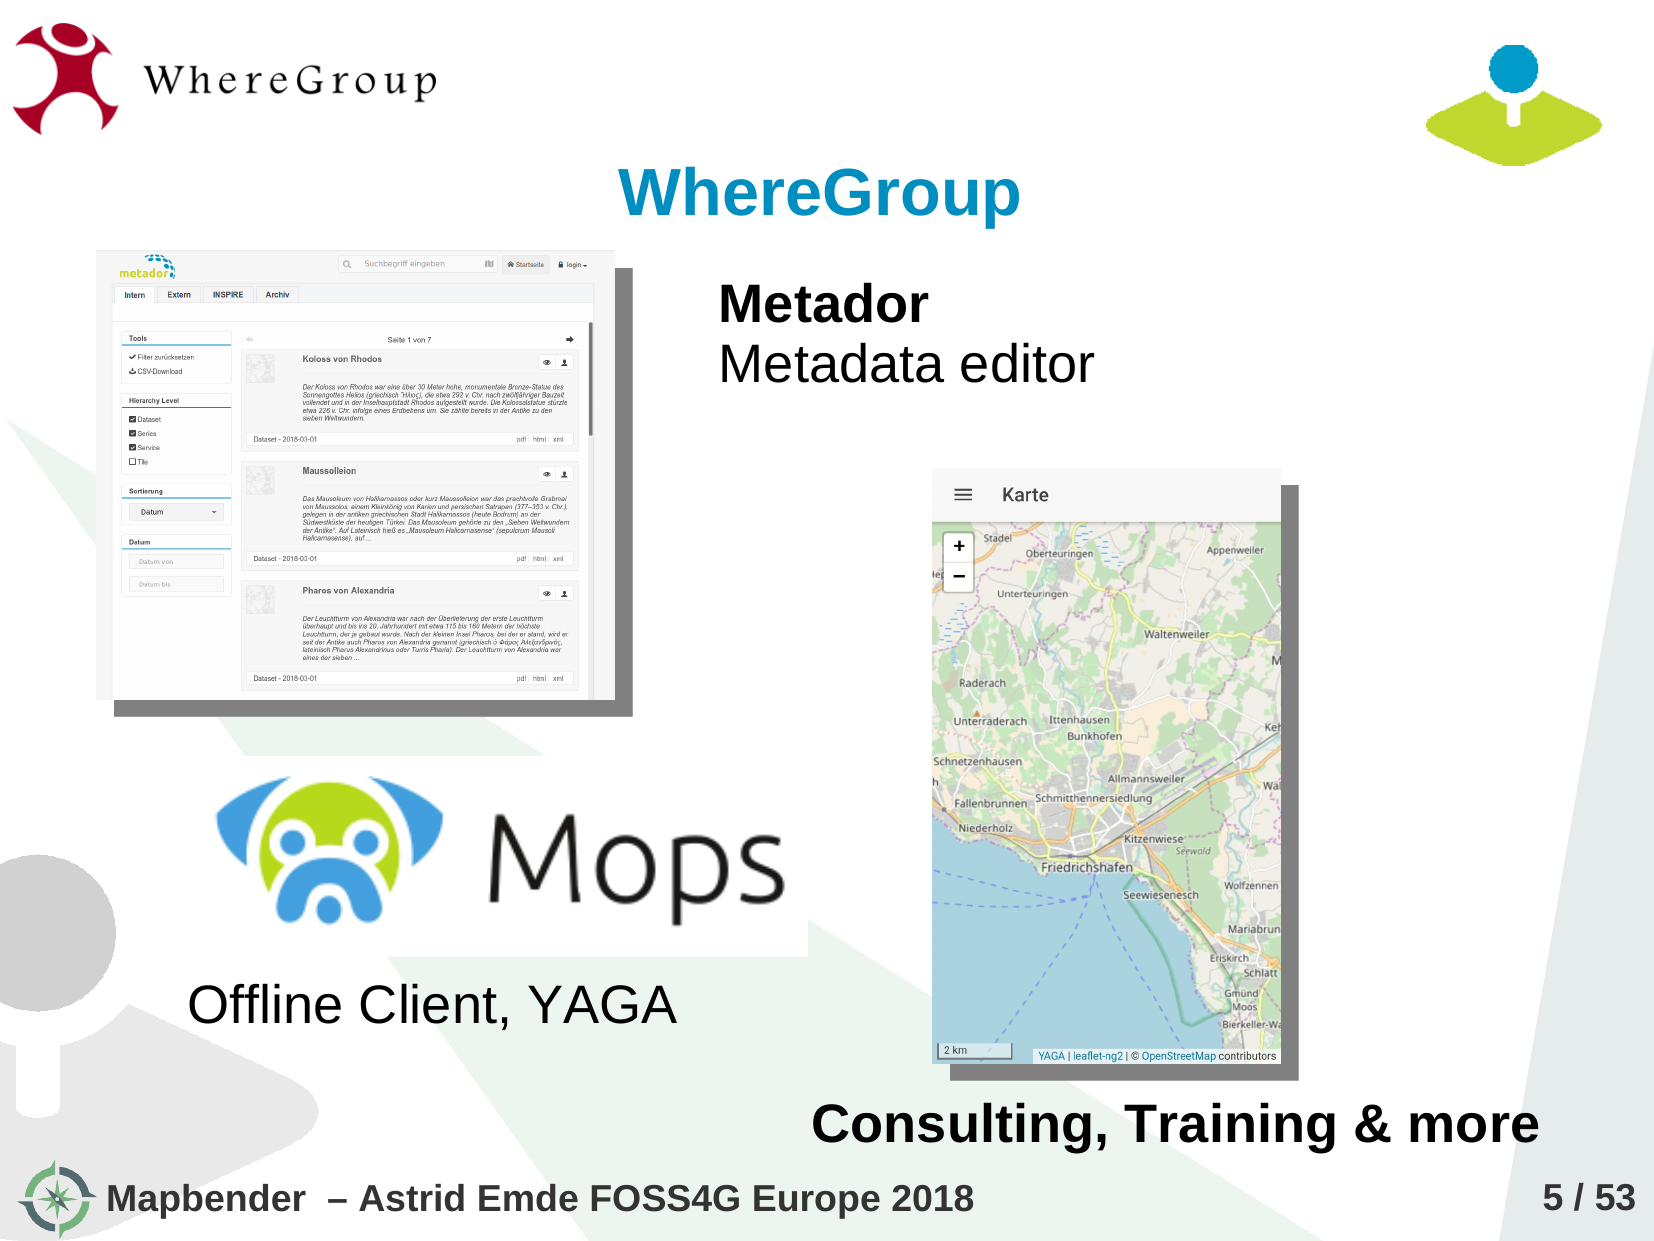

# WhereGroup
Metador
Metadata editor
Offline Client, YAGA
Consulting, Training & more